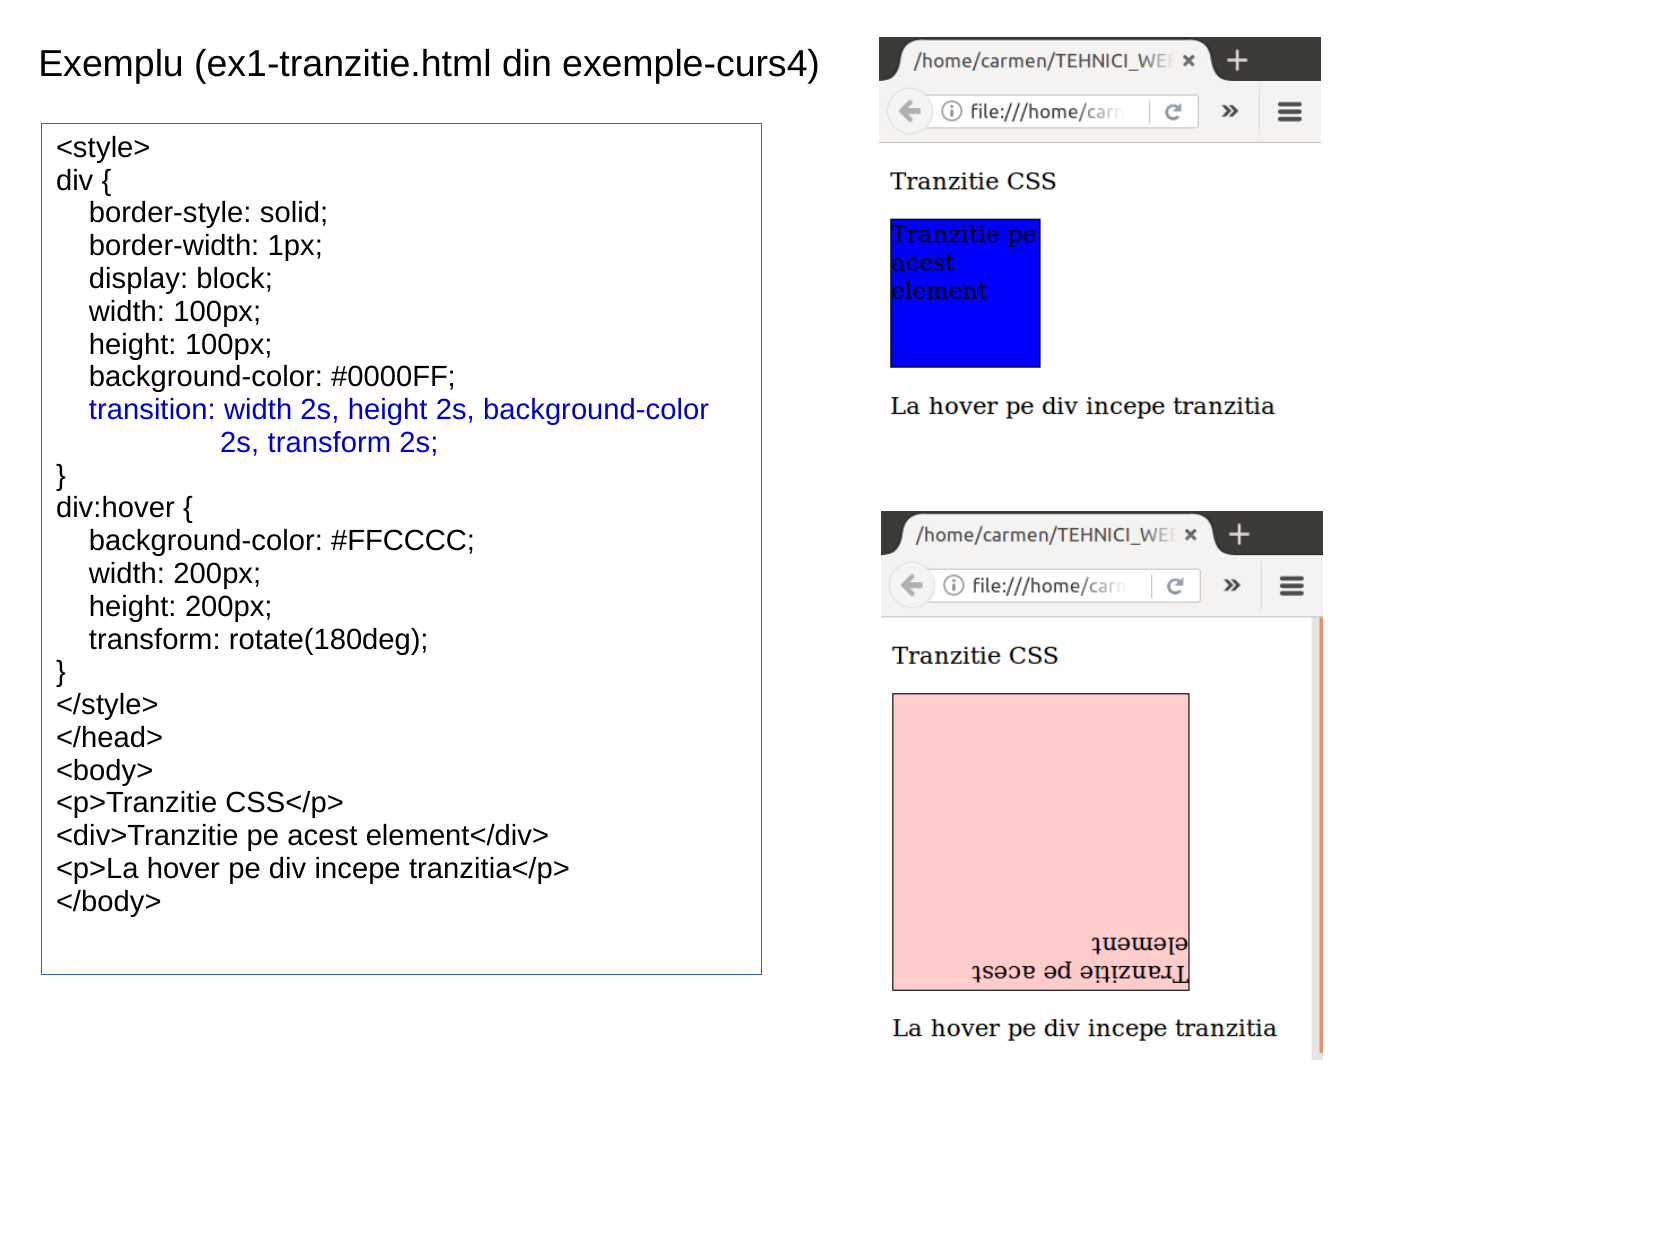

Exemplu (ex1-tranzitie.html din exemple-curs4)
<style>
div {
 border-style: solid;
 border-width: 1px;
 display: block;
 width: 100px;
 height: 100px;
 background-color: #0000FF;
 transition: width 2s, height 2s, background-color 		 2s, transform 2s;
}
div:hover {
 background-color: #FFCCCC;
 width: 200px;
 height: 200px;
 transform: rotate(180deg);
}
</style>
</head>
<body>
<p>Tranzitie CSS</p>
<div>Tranzitie pe acest element</div>
<p>La hover pe div incepe tranzitia</p>
</body>